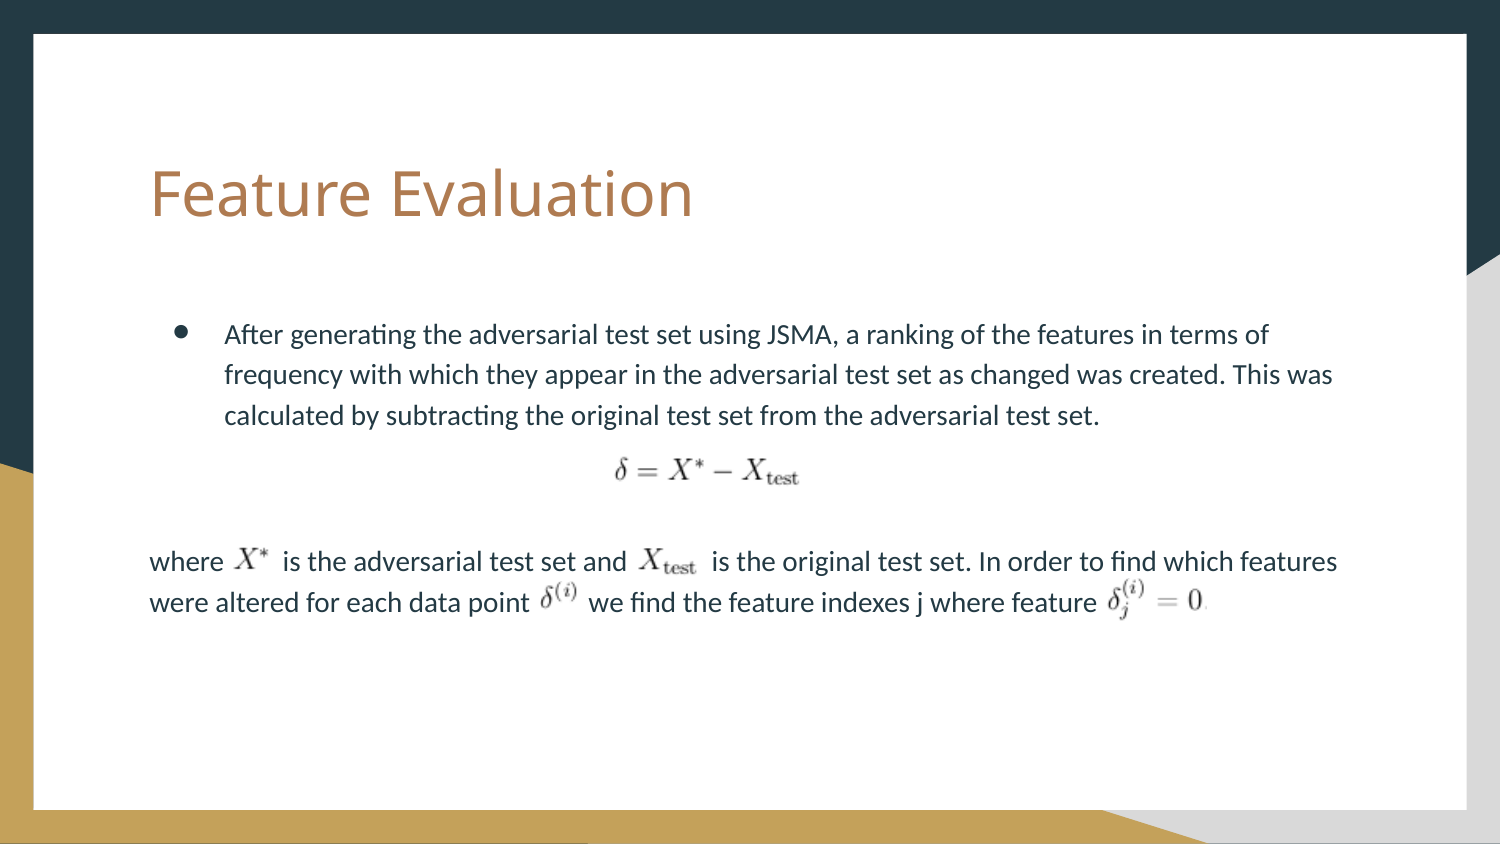

# Feature Evaluation
After generating the adversarial test set using JSMA, a ranking of the features in terms of frequency with which they appear in the adversarial test set as changed was created. This was calculated by subtracting the original test set from the adversarial test set.
where is the adversarial test set and is the original test set. In order to find which features were altered for each data point we find the feature indexes j where feature